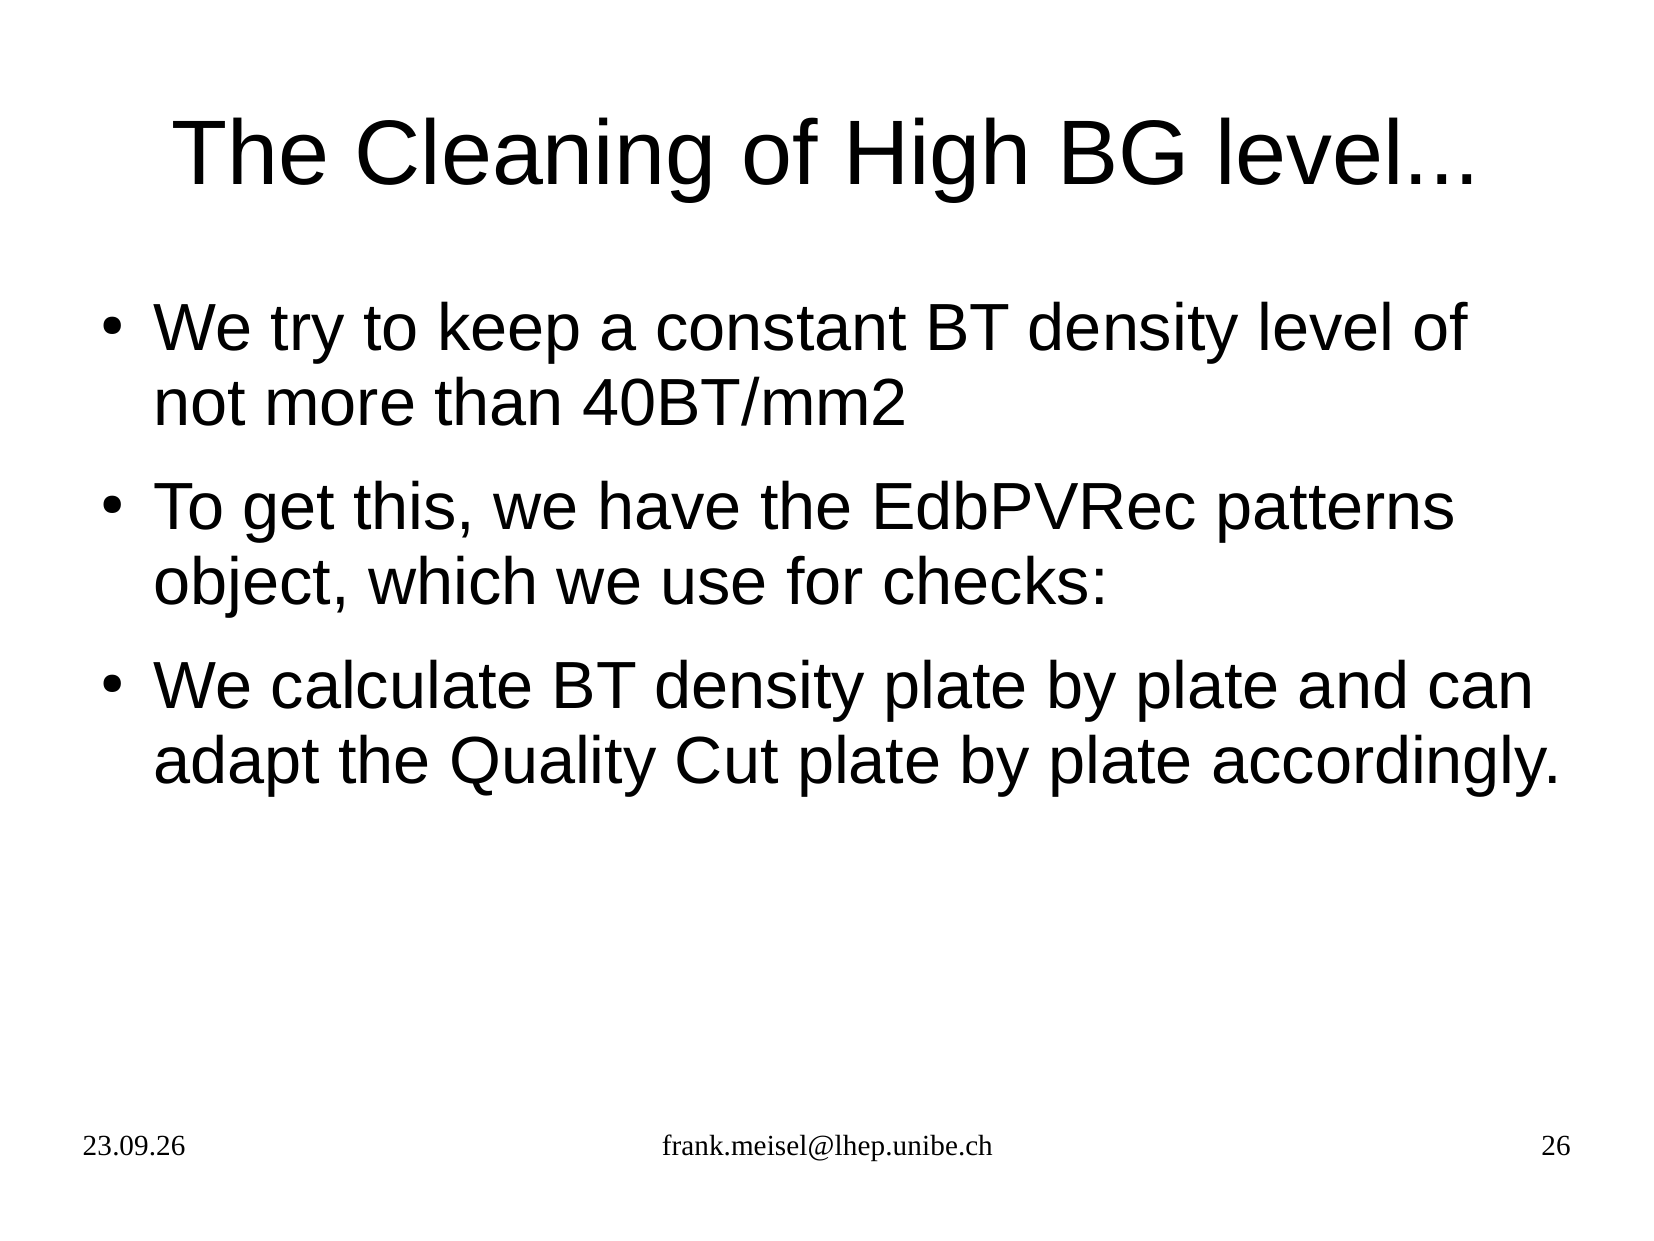

# The Cleaning of High BG level...
We try to keep a constant BT density level of not more than 40BT/mm2
To get this, we have the EdbPVRec patterns object, which we use for checks:
We calculate BT density plate by plate and can adapt the Quality Cut plate by plate accordingly.
frank.meisel@lhep.unibe.ch
26